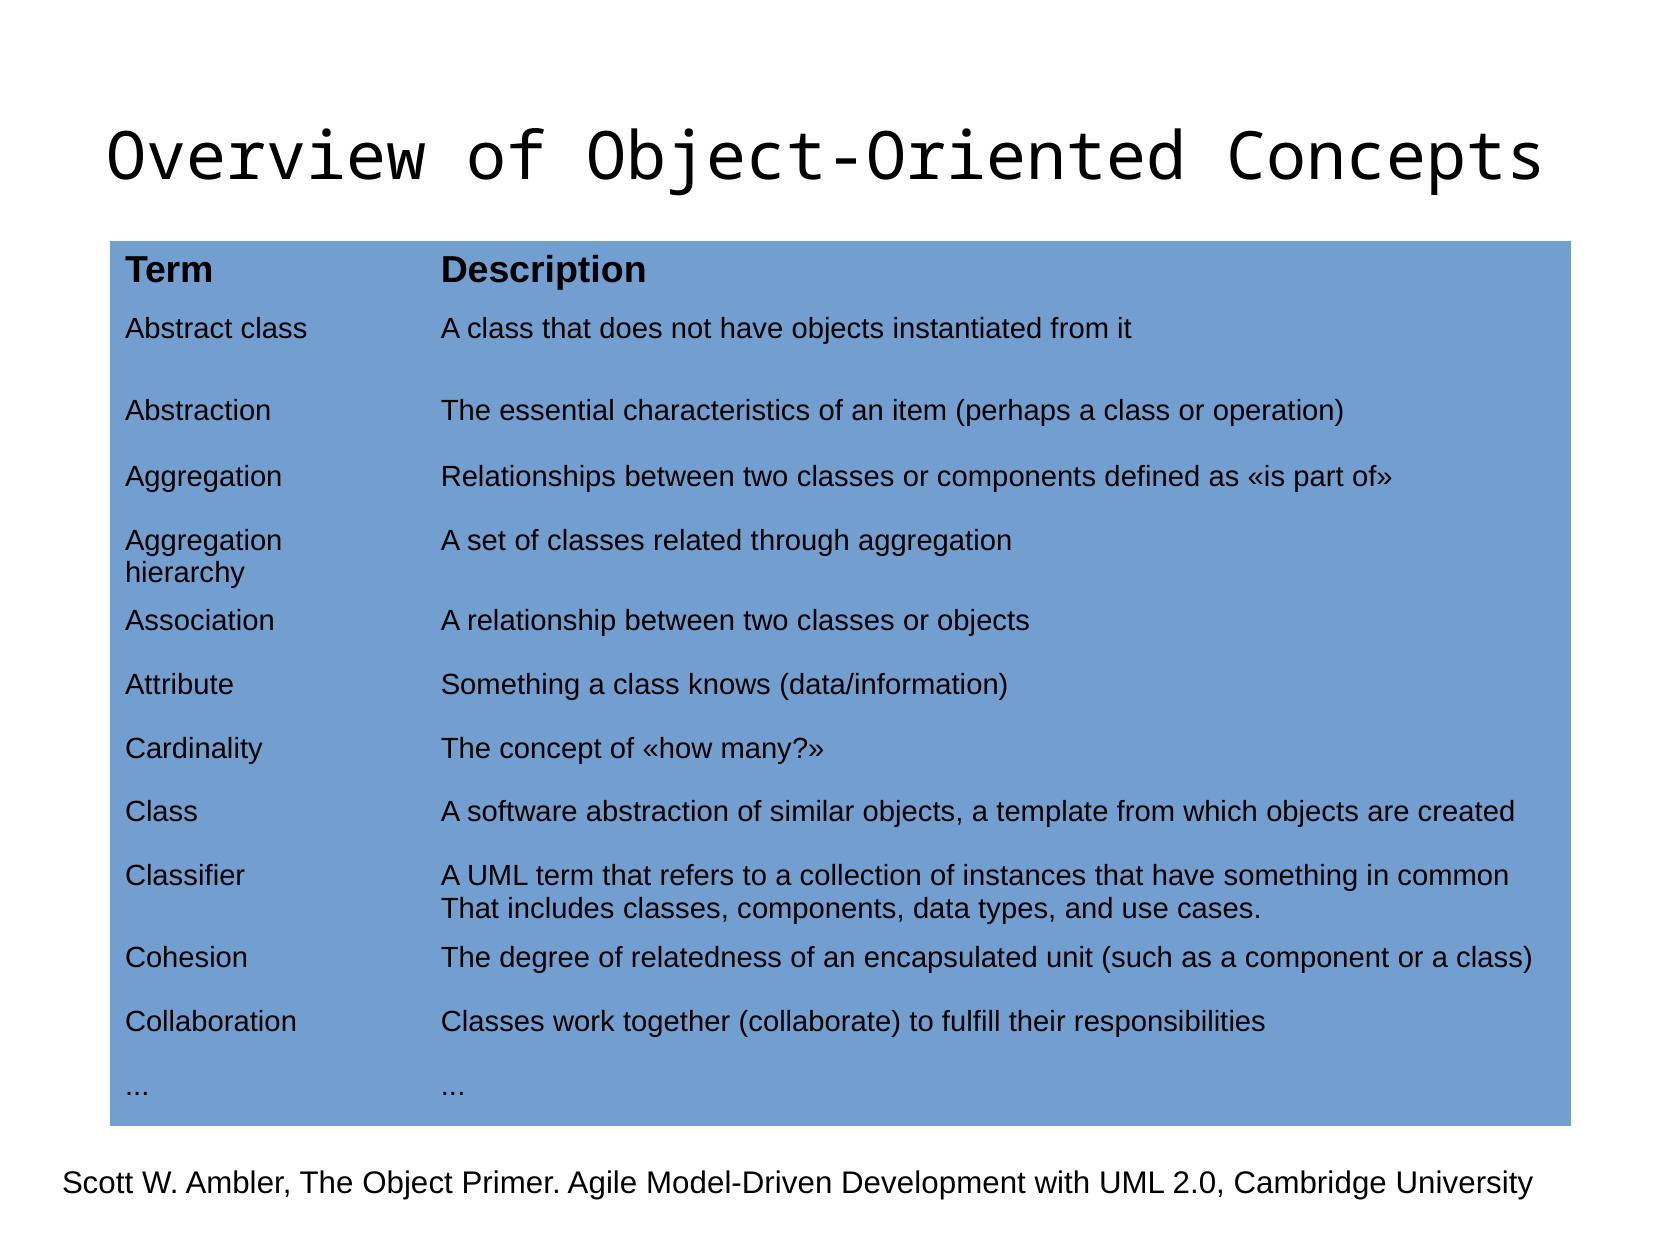

# Overview of Object-Oriented Concepts
| Term | Description |
| --- | --- |
| Abstract class | A class that does not have objects instantiated from it |
| Abstraction | The essential characteristics of an item (perhaps a class or operation) |
| Aggregation | Relationships between two classes or components defined as «is part of» |
| Aggregation hierarchy | A set of classes related through aggregation |
| Association | A relationship between two classes or objects |
| Attribute | Something a class knows (data/information) |
| Cardinality | The concept of «how many?» |
| Class | A software abstraction of similar objects, a template from which objects are created |
| Classifier | A UML term that refers to a collection of instances that have something in common That includes classes, components, data types, and use cases. |
| Cohesion | The degree of relatedness of an encapsulated unit (such as a component or a class) |
| Collaboration | Classes work together (collaborate) to fulfill their responsibilities |
| ... | ... |
Scott W. Ambler, The Object Primer. Agile Model-Driven Development with UML 2.0, Cambridge University